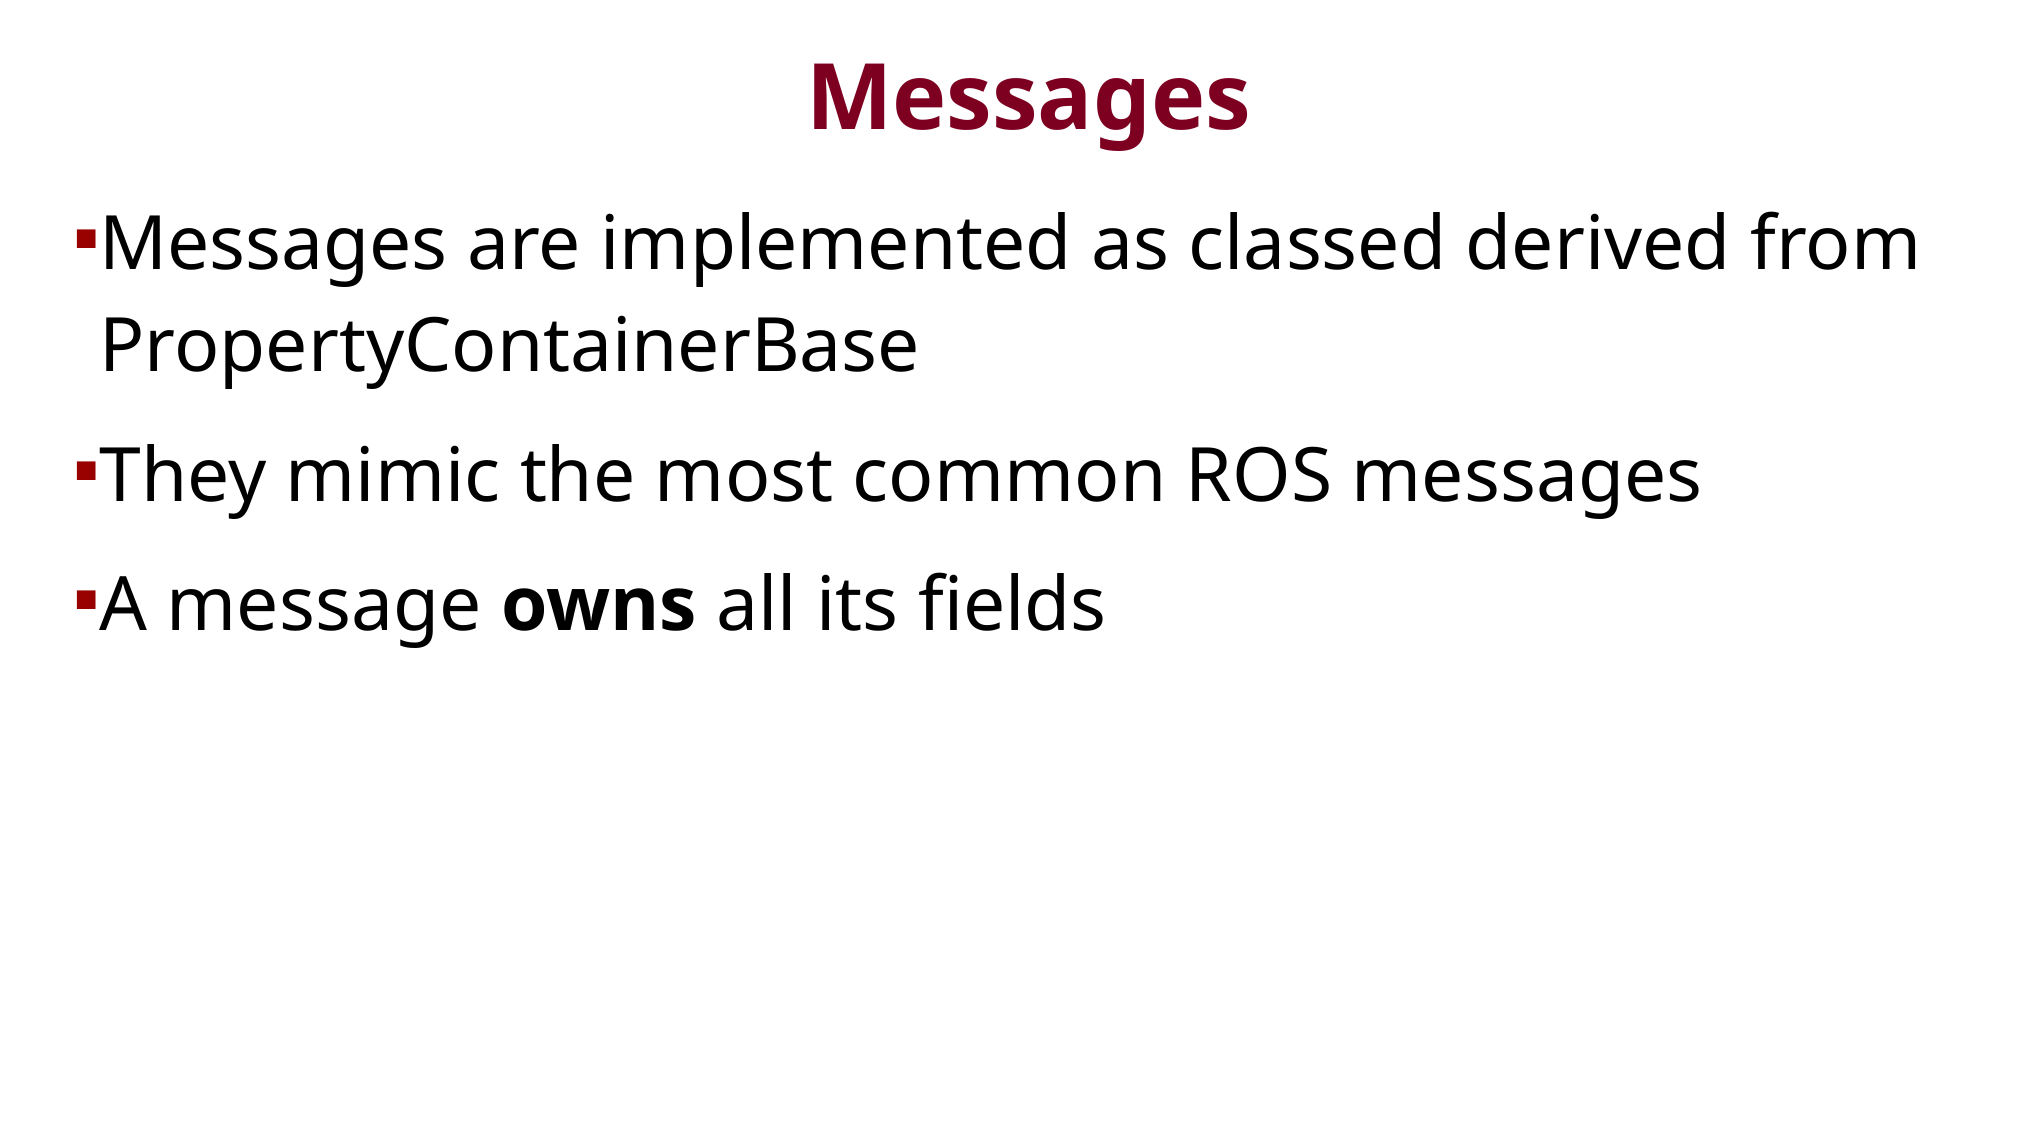

# Messages
Messages are implemented as classed derived from PropertyContainerBase
They mimic the most common ROS messages
A message owns all its fields